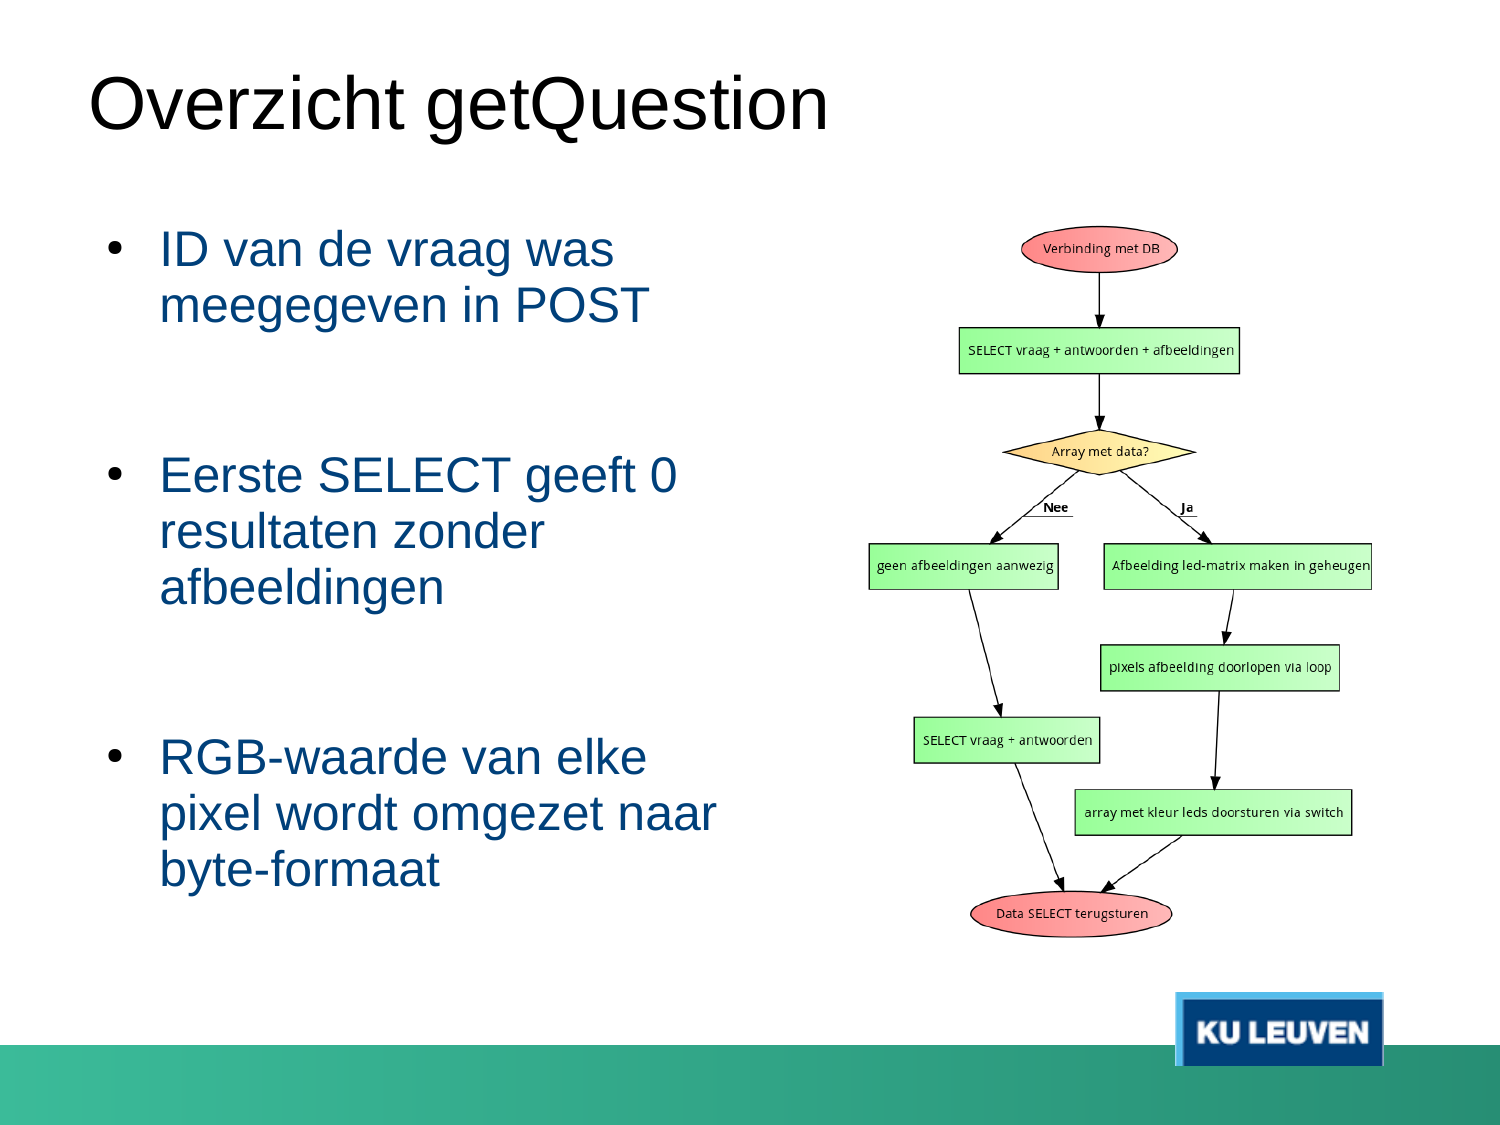

# Overzicht getQuestion
ID van de vraag was meegegeven in POST
Eerste SELECT geeft 0 resultaten zonder afbeeldingen
RGB-waarde van elke pixel wordt omgezet naar byte-formaat